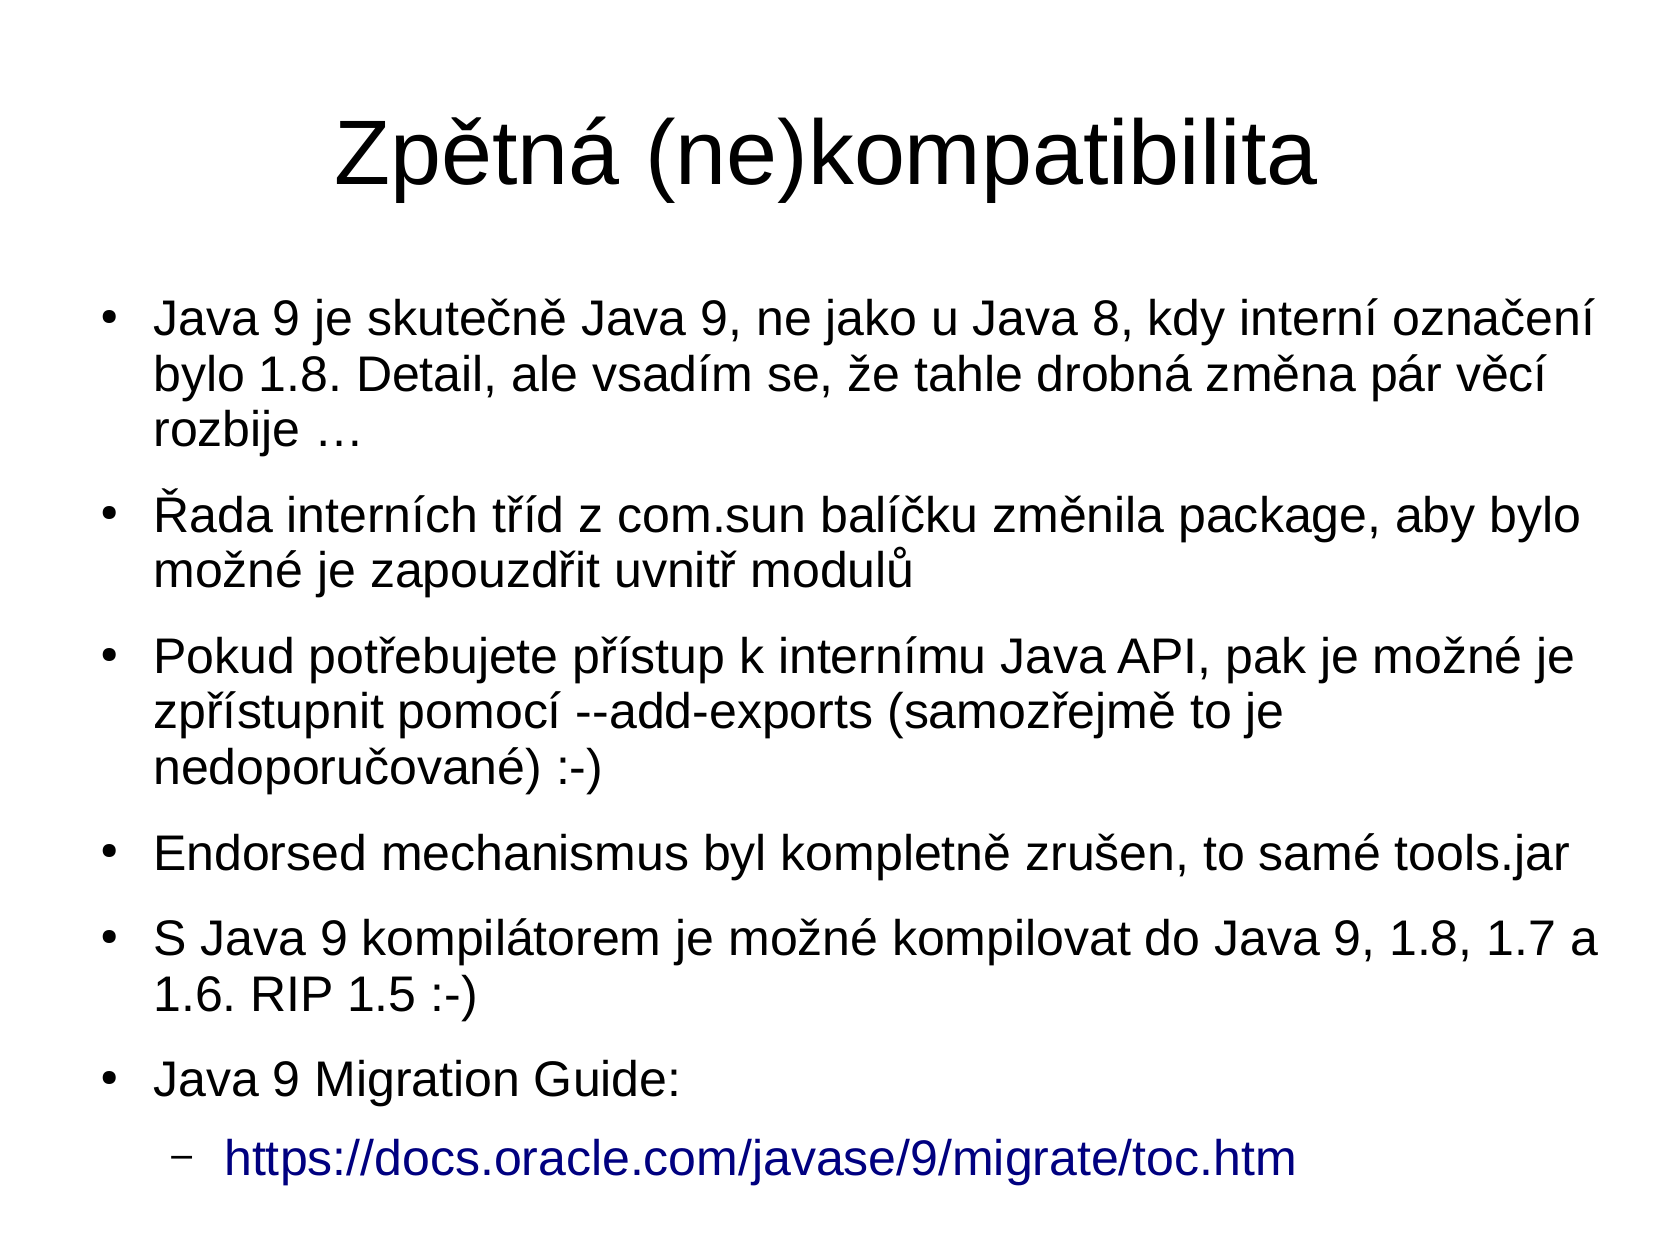

# Zpětná (ne)kompatibilita
Java 9 je skutečně Java 9, ne jako u Java 8, kdy interní označení bylo 1.8. Detail, ale vsadím se, že tahle drobná změna pár věcí rozbije …
Řada interních tříd z com.sun balíčku změnila package, aby bylo možné je zapouzdřit uvnitř modulů
Pokud potřebujete přístup k internímu Java API, pak je možné je zpřístupnit pomocí --add-exports (samozřejmě to je nedoporučované) :-)
Endorsed mechanismus byl kompletně zrušen, to samé tools.jar
S Java 9 kompilátorem je možné kompilovat do Java 9, 1.8, 1.7 a 1.6. RIP 1.5 :-)
Java 9 Migration Guide:
https://docs.oracle.com/javase/9/migrate/toc.htm